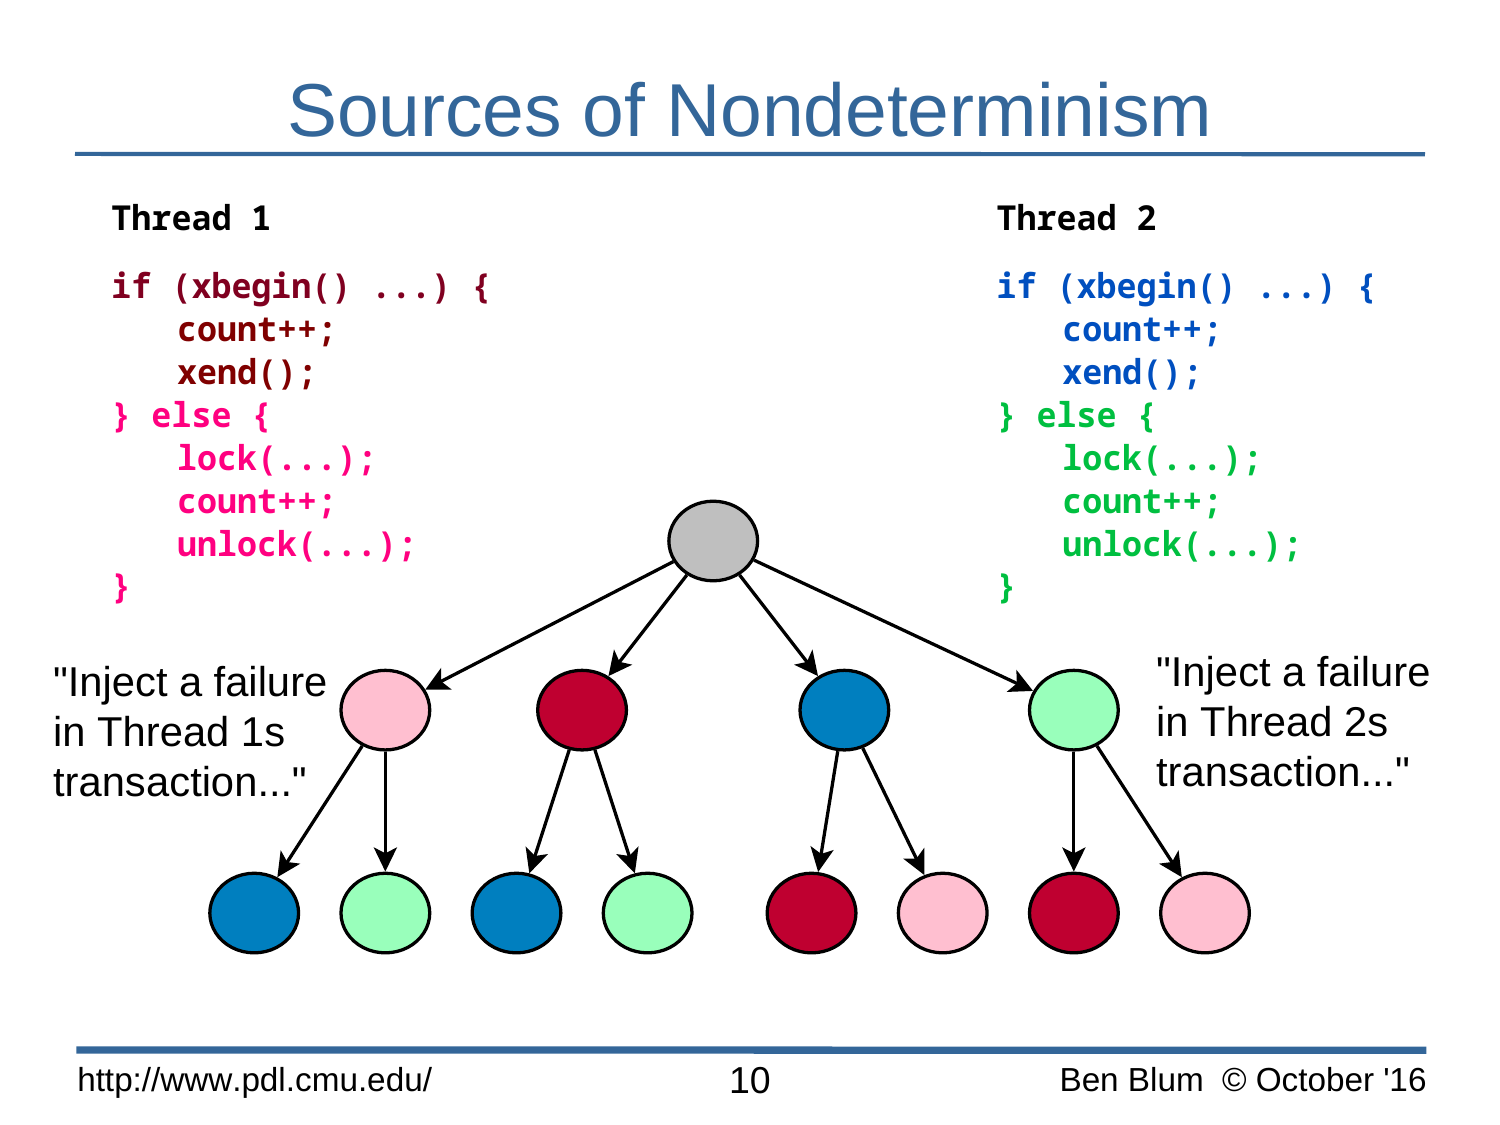

# Sources of Nondeterminism
"Inject a failure
in Thread 2s
transaction..."
"Inject a failure
in Thread 1s
transaction..."
10